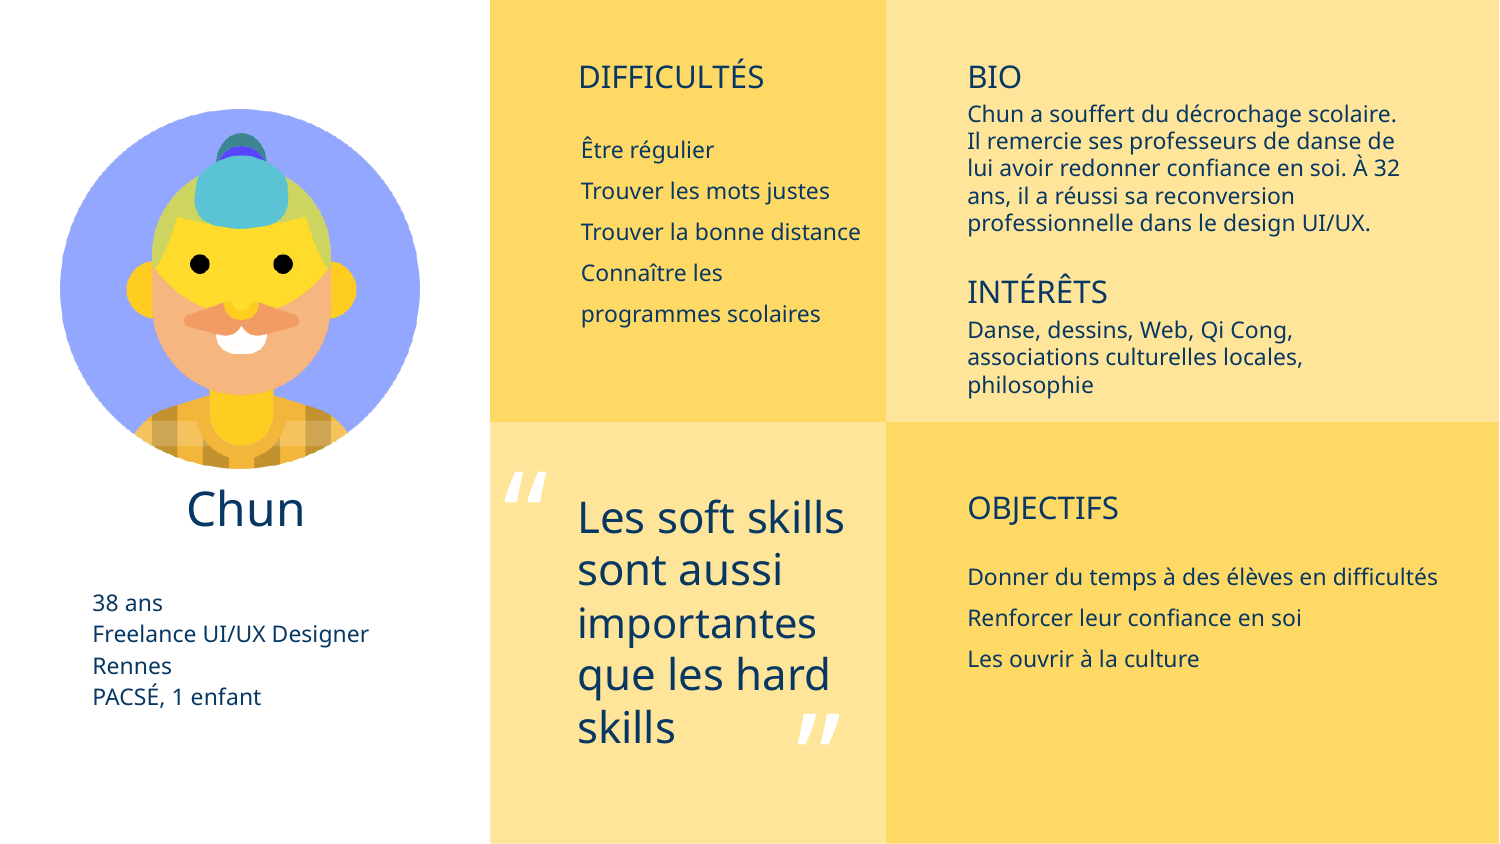

DIFFICULTÉS
BIO
Chun a souffert du décrochage scolaire. Il remercie ses professeurs de danse de lui avoir redonner confiance en soi. À 32 ans, il a réussi sa reconversion professionnelle dans le design UI/UX.
Être régulier
Trouver les mots justes
Trouver la bonne distance
Connaître les programmes scolaires
INTÉRÊTS
Danse, dessins, Web, Qi Cong, associations culturelles locales, philosophie
“
Chun
OBJECTIFS
Les soft skills sont aussi importantes que les hard skills
Donner du temps à des élèves en difficultés
Renforcer leur confiance en soi
Les ouvrir à la culture
38 ans
Freelance UI/UX Designer
Rennes
PACSÉ, 1 enfant
”